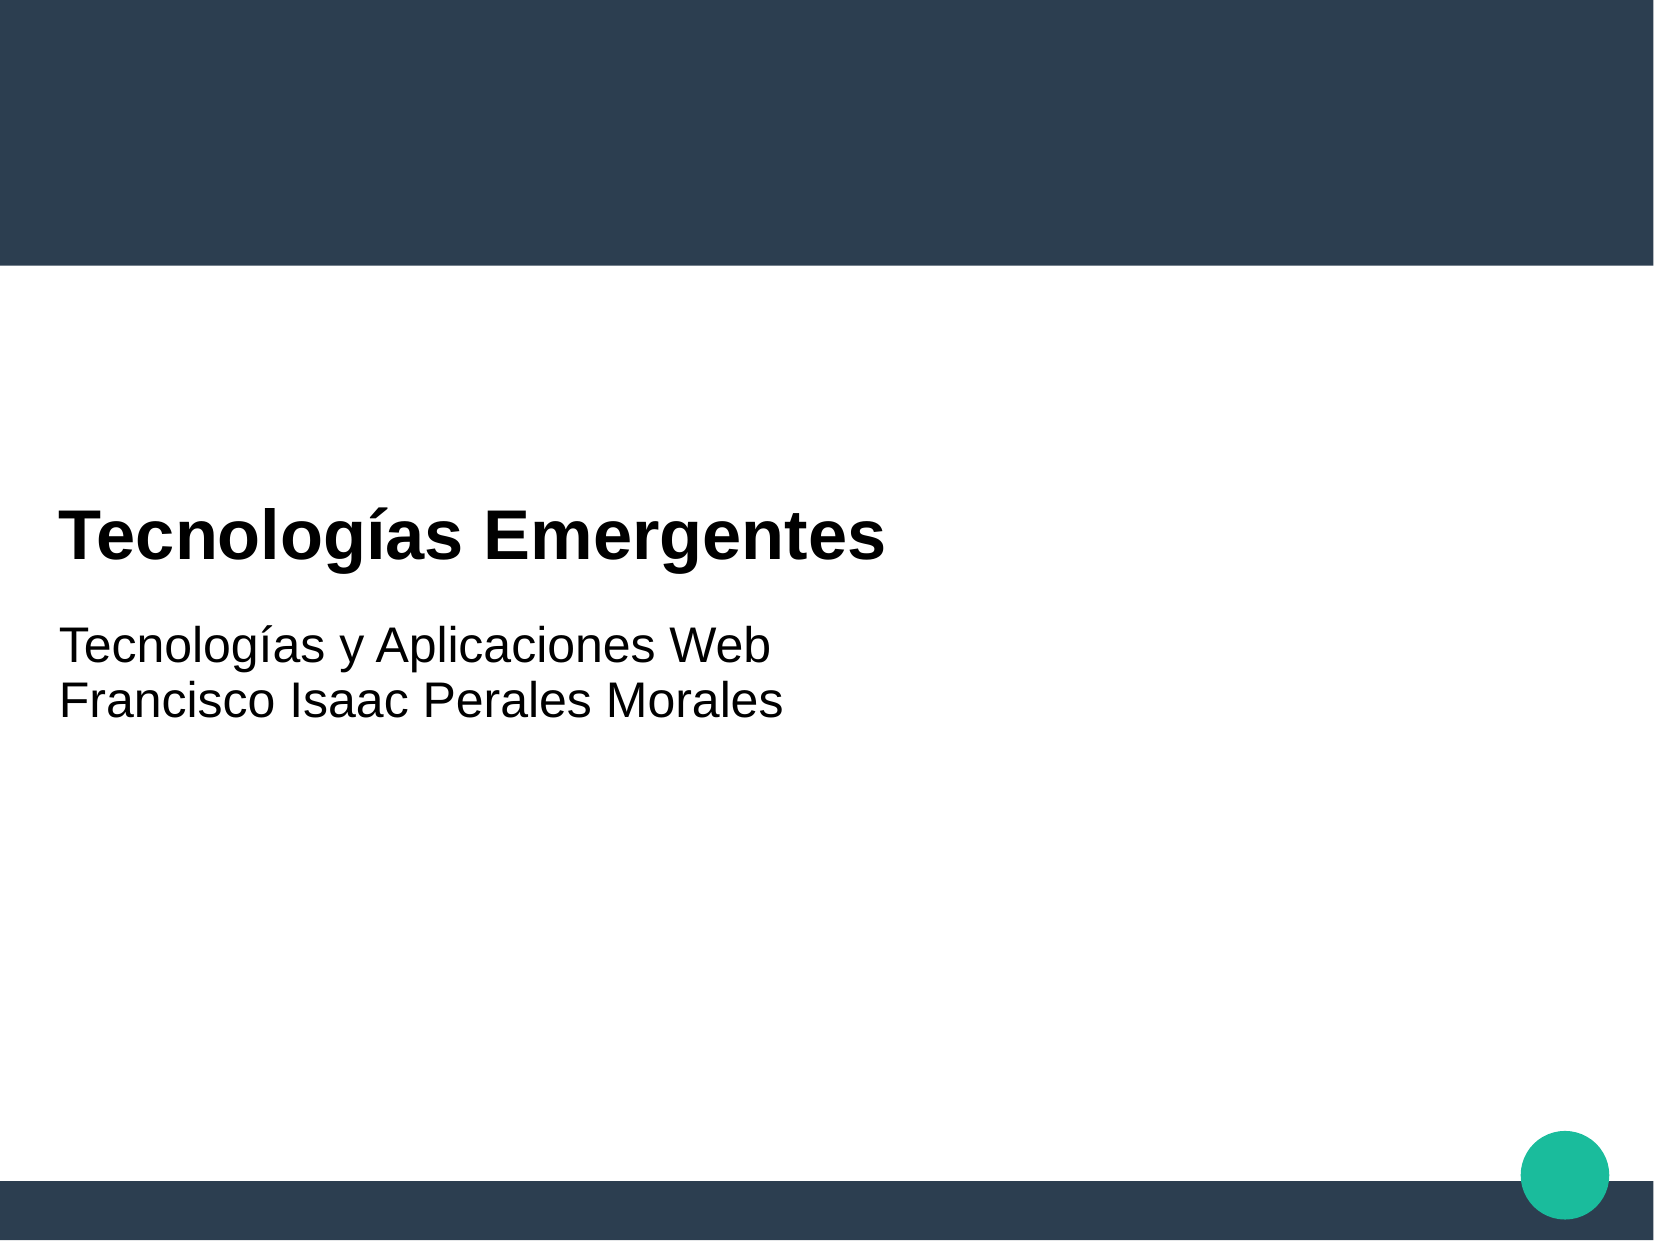

# Tecnologías Emergentes Tecnologías y Aplicaciones Web Francisco Isaac Perales Morales